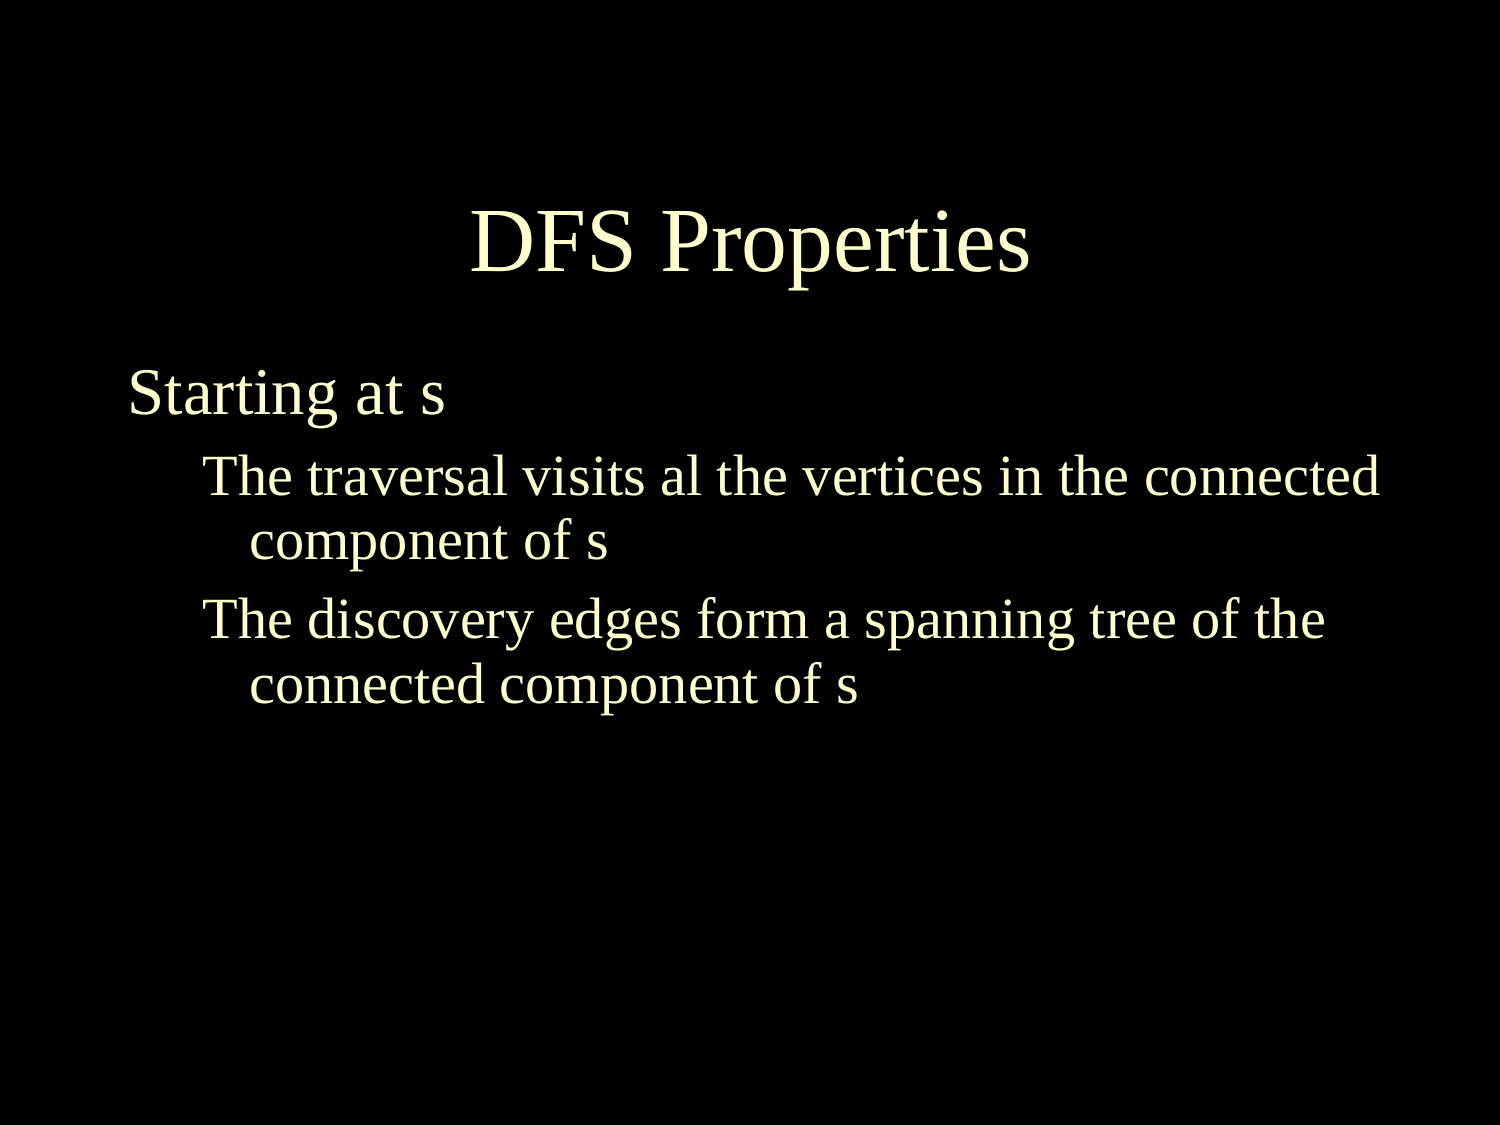

# DFS Properties
Starting at s
The traversal visits al the vertices in the connected component of s
The discovery edges form a spanning tree of the connected component of s